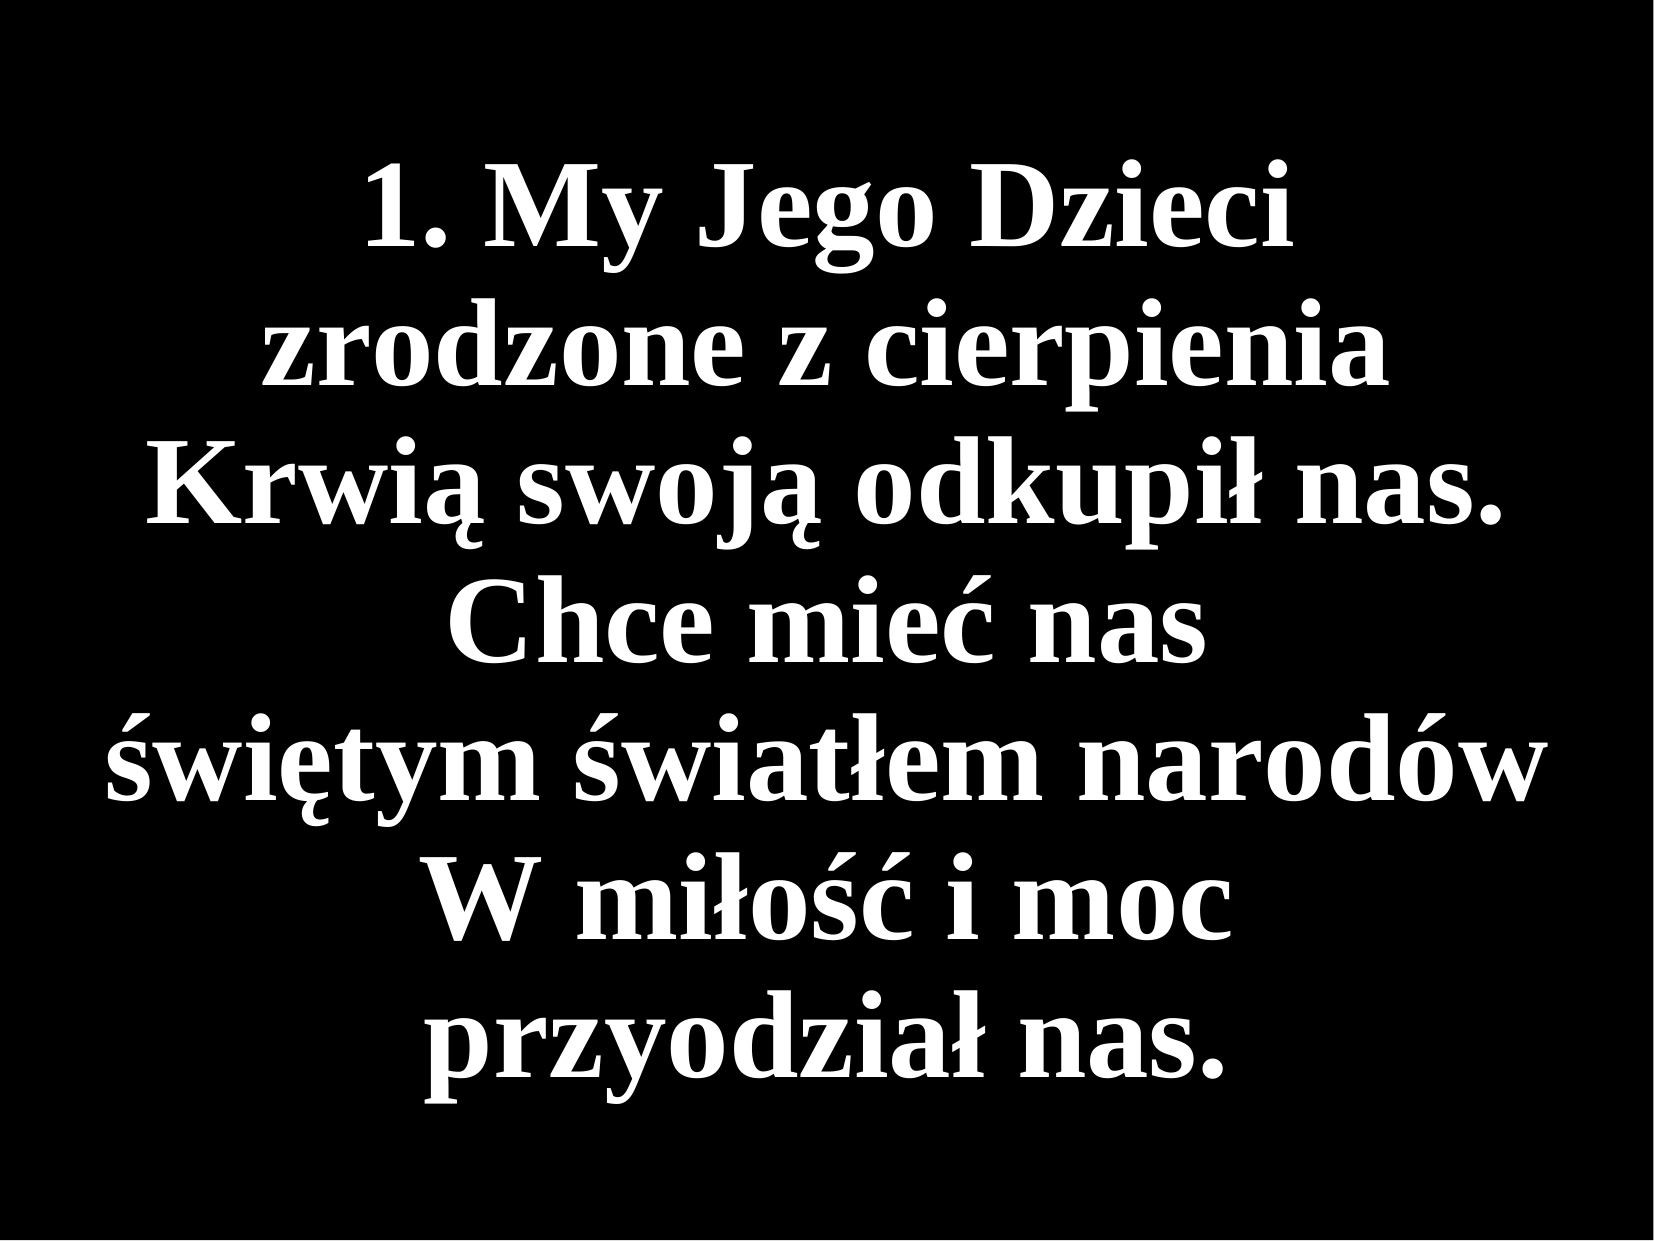

# 1. My Jego Dzieci zrodzone z cierpienia Krwią swoją odkupił nas. Chce mieć nas świętym światłem narodów W miłość i moc przyodział nas.